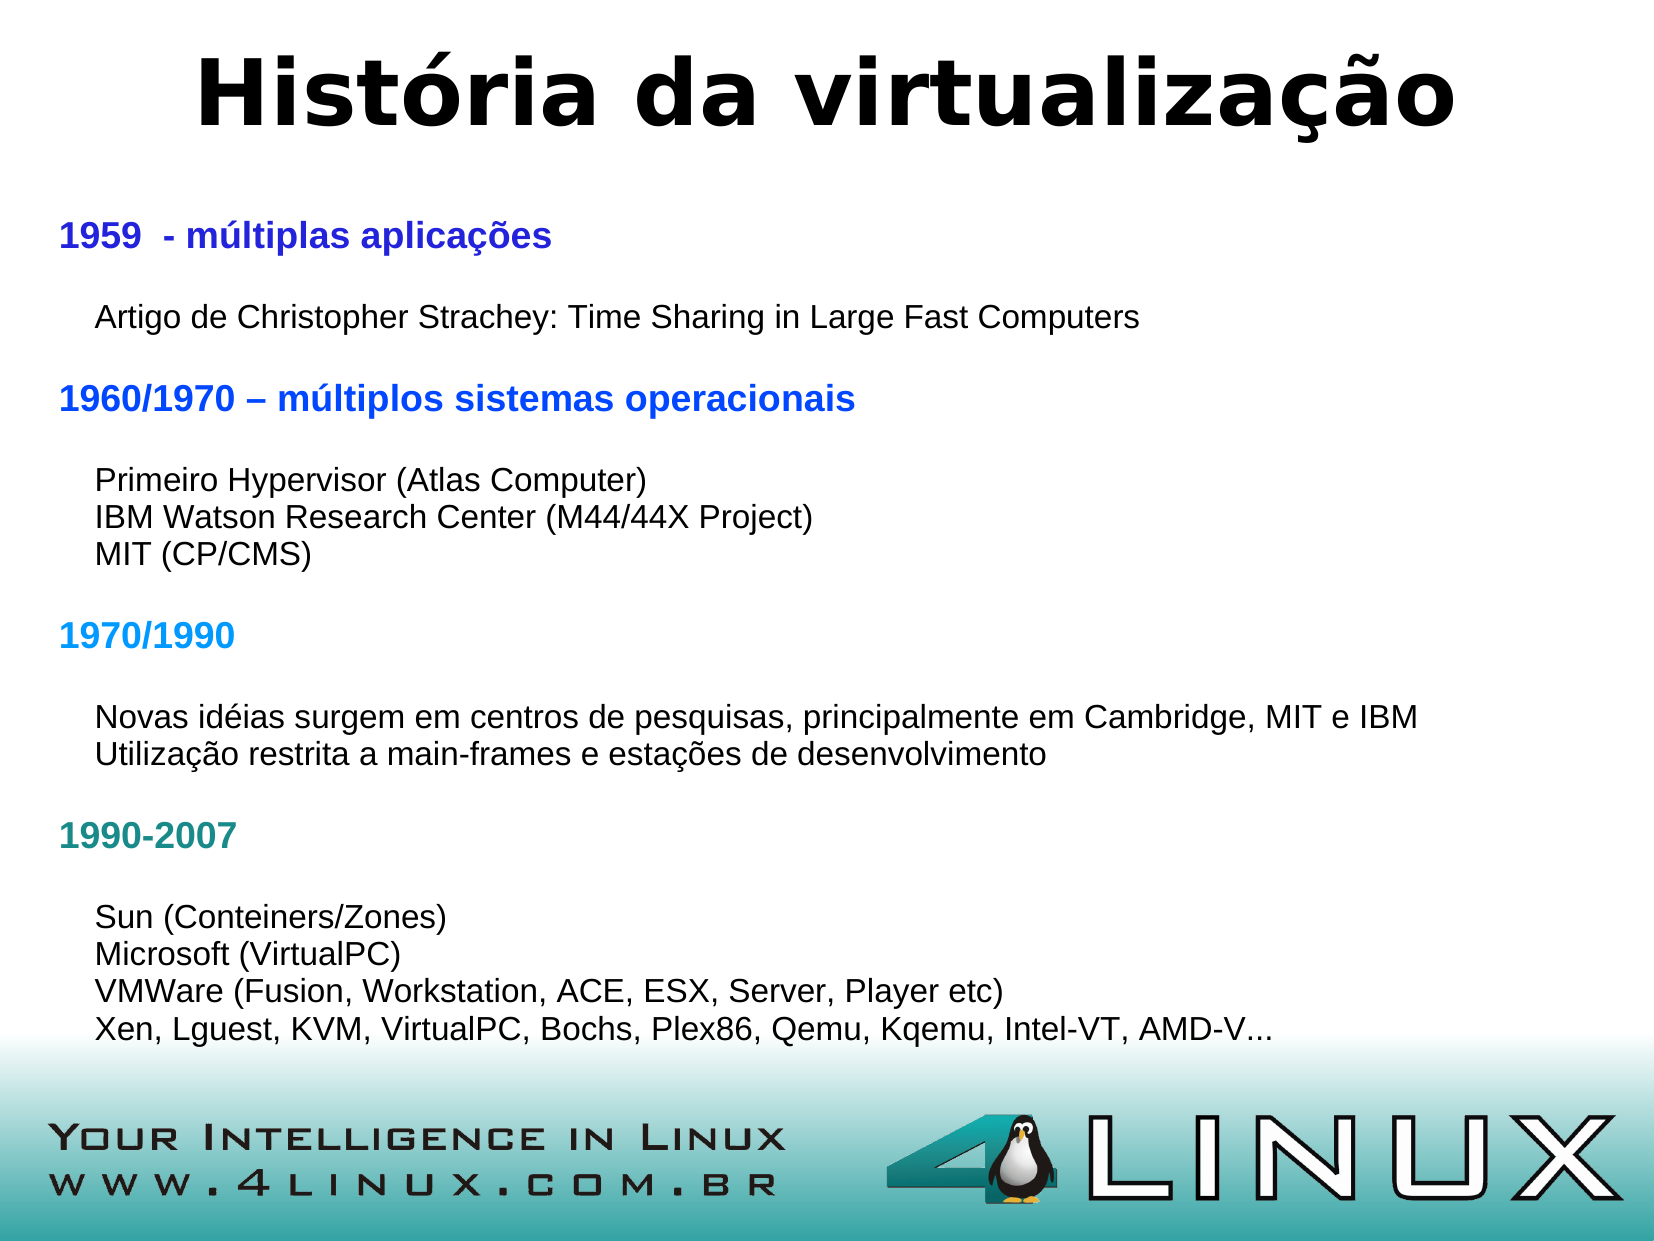

# História da virtualização
1959 - múltiplas aplicações
Artigo de Christopher Strachey: Time Sharing in Large Fast Computers
1960/1970 – múltiplos sistemas operacionais
Primeiro Hypervisor (Atlas Computer)
IBM Watson Research Center (M44/44X Project)
MIT (CP/CMS)
1970/1990
Novas idéias surgem em centros de pesquisas, principalmente em Cambridge, MIT e IBM
Utilização restrita a main-frames e estações de desenvolvimento
1990-2007
Sun (Conteiners/Zones)
Microsoft (VirtualPC)
VMWare (Fusion, Workstation, ACE, ESX, Server, Player etc)
Xen, Lguest, KVM, VirtualPC, Bochs, Plex86, Qemu, Kqemu, Intel-VT, AMD-V...